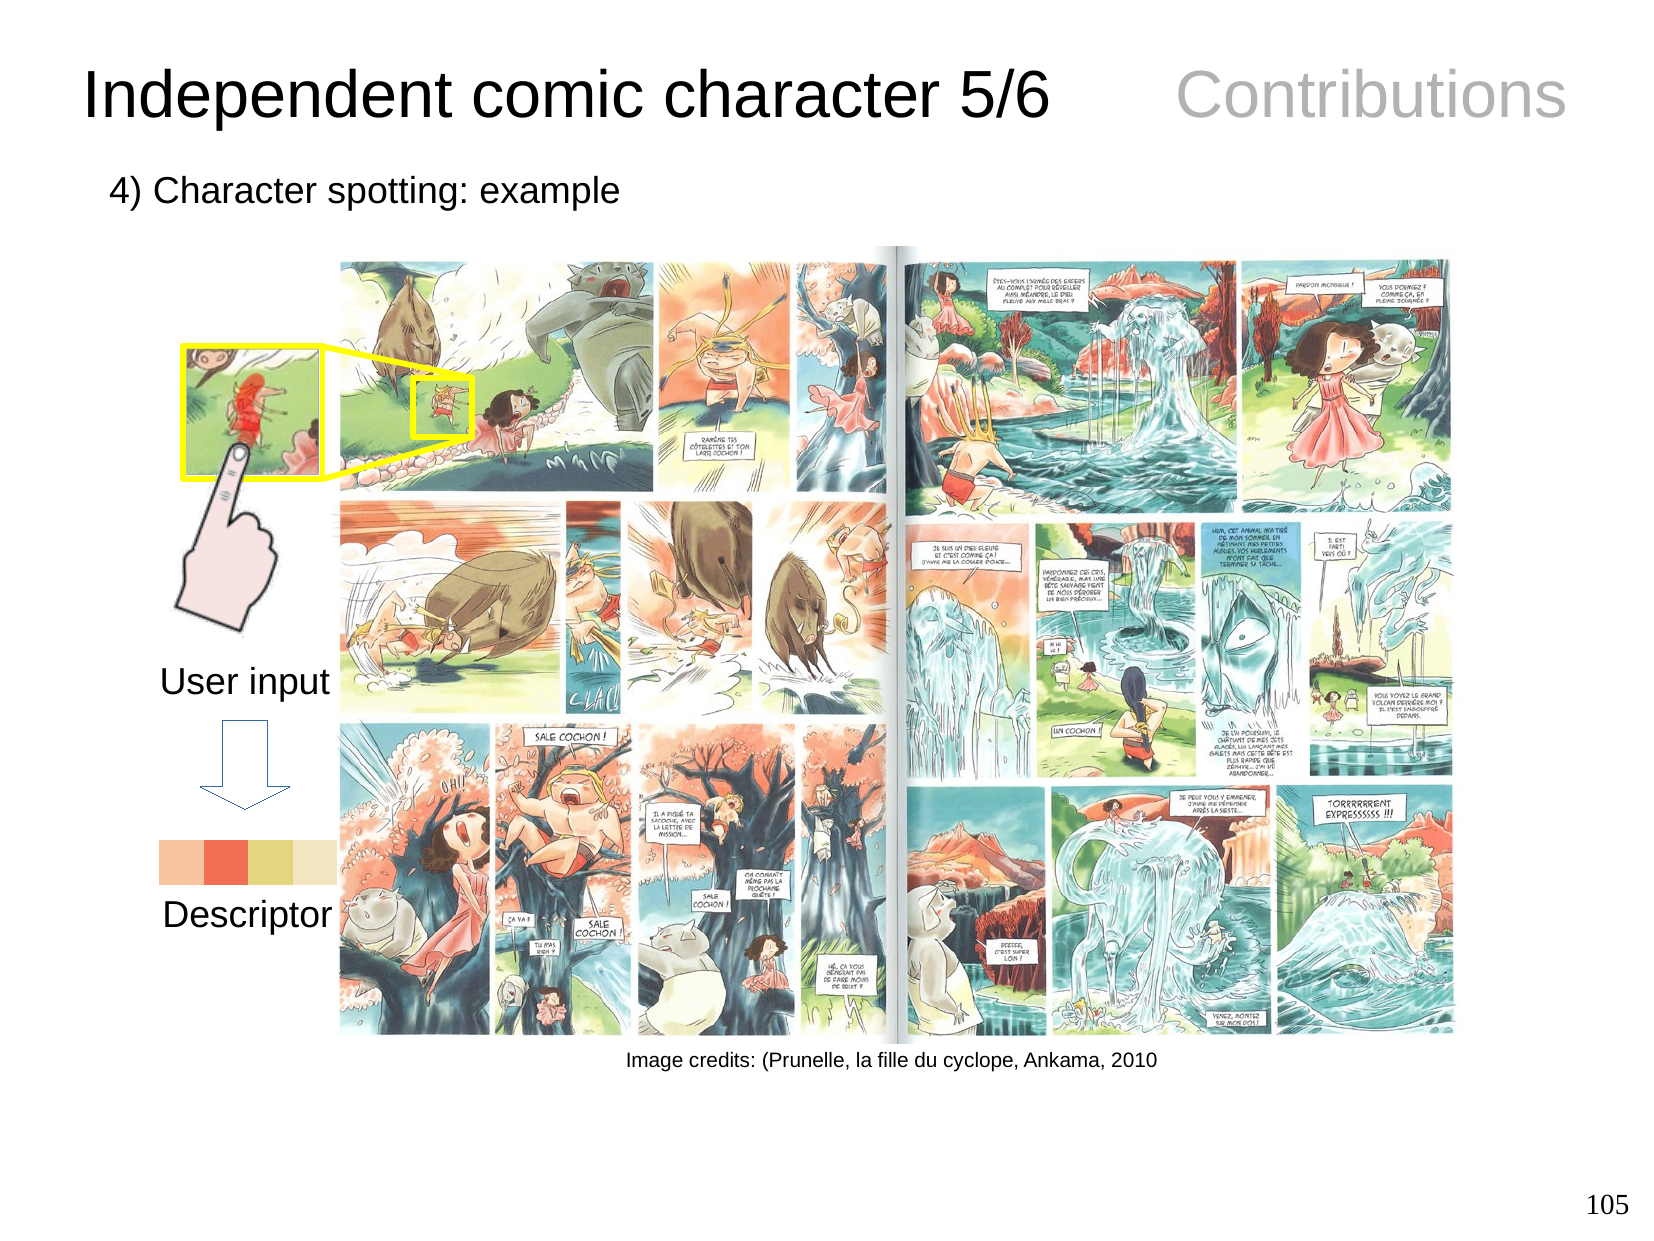

# Independent comic character 5/6
4) Character spotting: example
User input
Descriptor
Image credits: (Prunelle, la fille du cyclope, Ankama, 2010
105